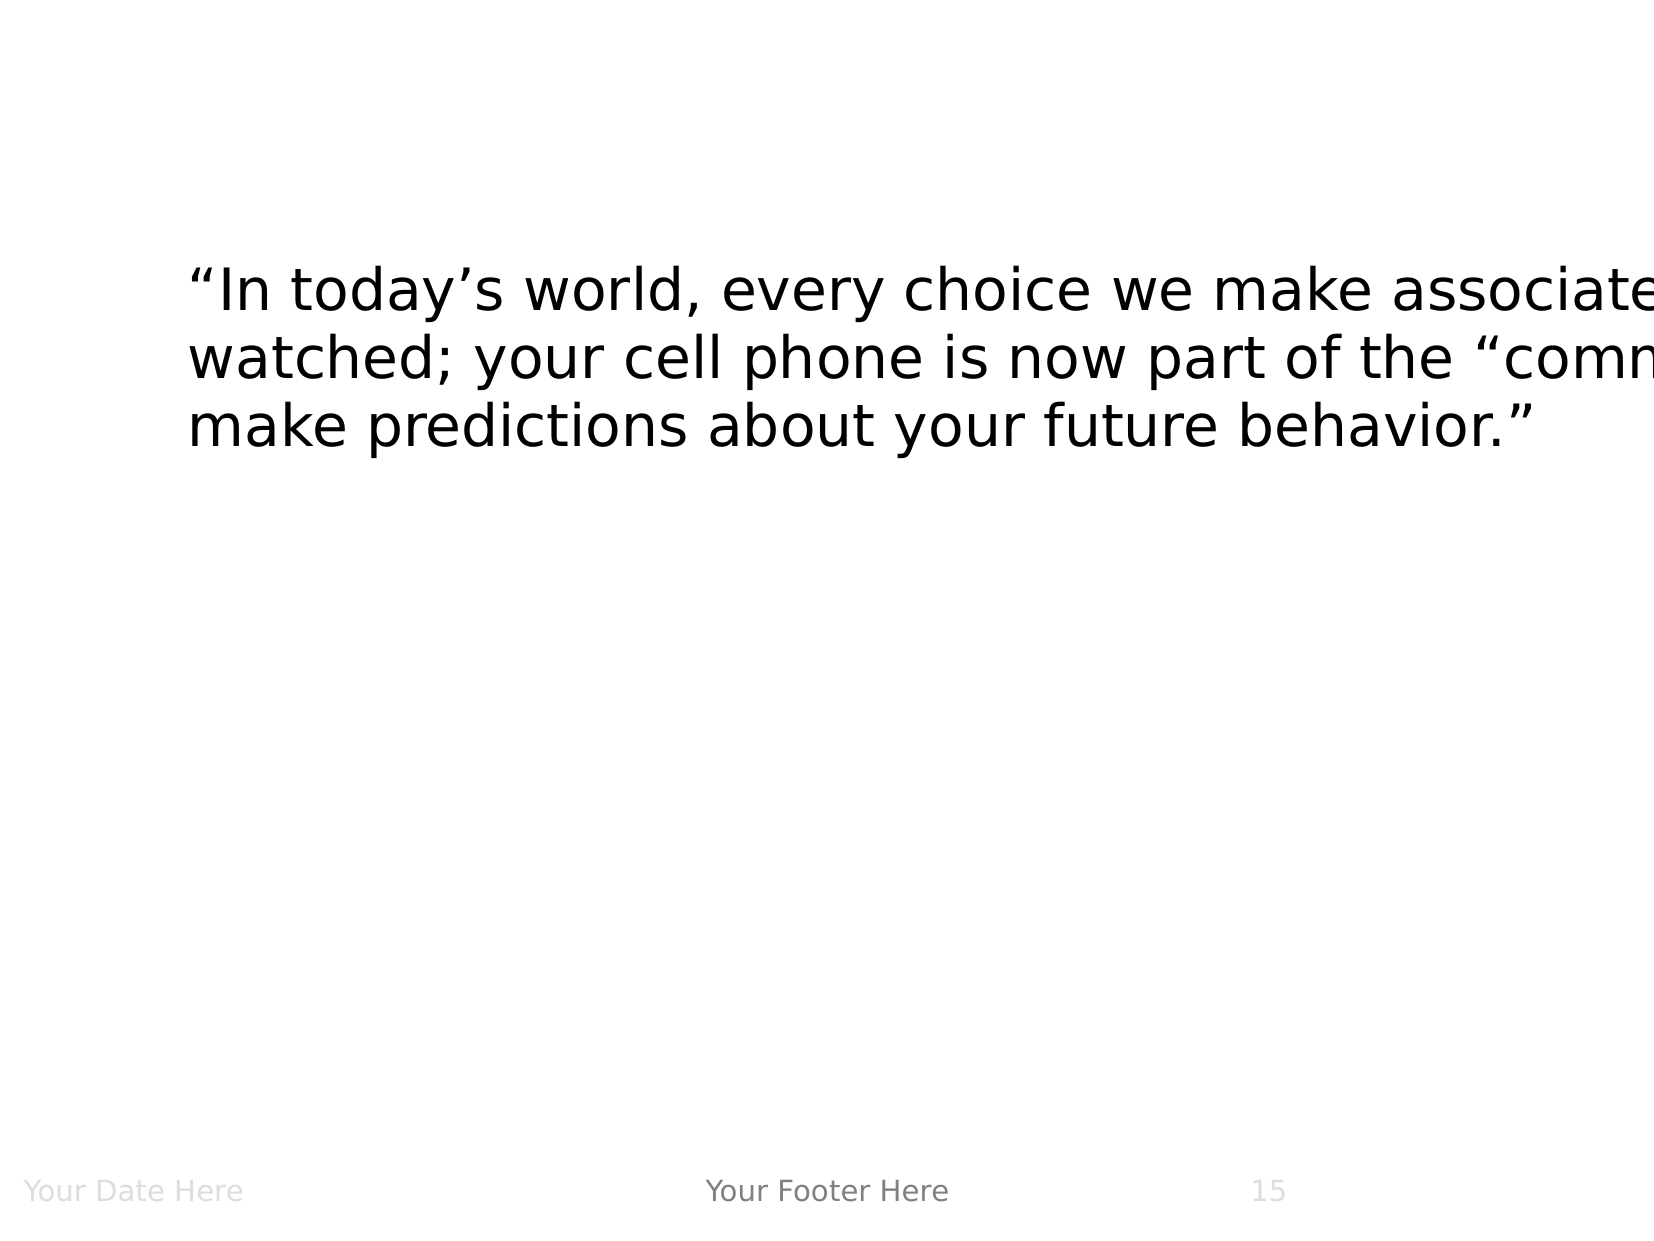

“In today’s world, every choice we make associates us with a person, a place, or an idea. Visit a political website; you are associated with its views. Sit in a restaurant near somebody who is being watched; your cell phone is now part of the “community of interest” that may be monitored by authorities. These associations are scooped up and entered into databases where people use them to make predictions about your future behavior.”
Your Date Here
Your Footer Here